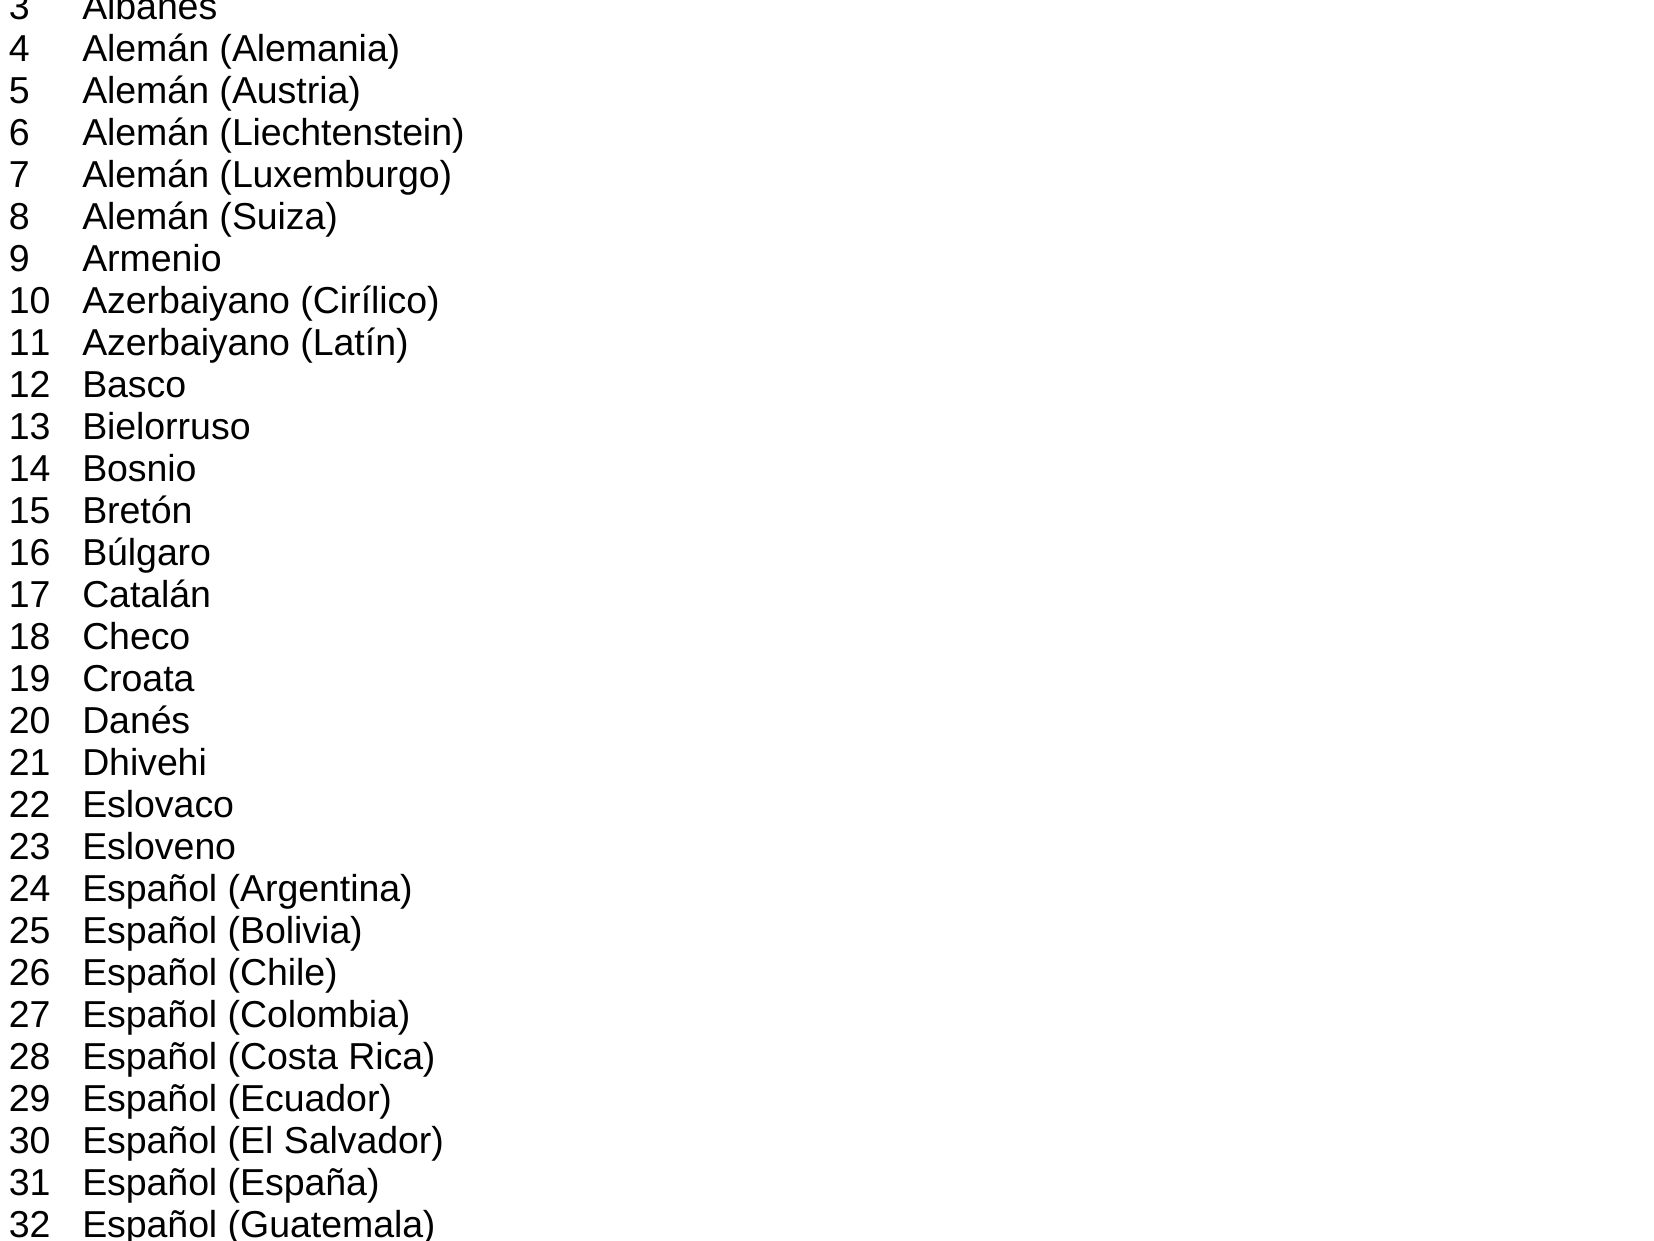

127 8 49
1	[Ninguno]
2	Afrikaans
3	Albanés
4	Alemán (Alemania)
5	Alemán (Austria)
6	Alemán (Liechtenstein)
7	Alemán (Luxemburgo)
8	Alemán (Suiza)
9	Armenio
10	Azerbaiyano (Cirílico)
11	Azerbaiyano (Latín)
12	Basco
13	Bielorruso
14	Bosnio
15	Bretón
16	Búlgaro
17	Catalán
18	Checo
19	Croata
20	Danés
21	Dhivehi
22	Eslovaco
23	Esloveno
24	Español (Argentina)
25	Español (Bolivia)
26	Español (Chile)
27	Español (Colombia)
28	Español (Costa Rica)
29	Español (Ecuador)
30	Español (El Salvador)
31	Español (España)
32	Español (Guatemala)
33	Español (Honduras)
34	Español (México)
35	Español (Moderno)
36	Español (Nicaragua)
37	Español (Panamá)
38	Español (Paraguay)
39	Español (Perú)
40	Español (Puerto Rico)
41	Español (Rep. Dominicana)
42	Español (Uruguay)
43	Español (Venezuela)
44	Esperanto
45	Estonio
46	Faroés
47	Finlandés
48	Francés (Bélgica)
49	Francés (Canadá)
50	Francés (Francia)
51	Francés (Luxemburgo)
52	Francés (Mónaco)
53	Francés (Suiza)
54	Frisón
55	Gaélico (Escocia)
56	Galés
57	Gallego
58	Georgiano
59	Griego
60	Groenlandés
61	Holandés (Bélgica)
62	Holandés (Países Bajos)
63	Húngaro
64	Indonesio
65	Inglés (Australia)
66	Inglés (Belice)
67	Inglés (Canadá)
68	Inglés (Caribe)
69	Inglés (Estados Unidos)
70	Inglés (Filipinas)
71	Inglés (Irlanda)
72	Inglés (Jamaica)
73	Inglés (Nueva Zelanda)
74	Inglés (Reino Unido)
75	Inglés (Sudáfrica)
76	Inglés (Trinidad)
77	Inglés (Zimbabue)
78	Interlingua
79	Irlandés
80	Islandés
81	Italiano (Italia)
82	Italiano (Suiza)
83	Kazajio
84	Kinyarwanda (Ruanda)
85	Konkani
86	Kurdo (Siria)
87	Kurdo (Turquía)
88	Latín
89	Letón
90	Lituano
91	Lituano (clásico)
92	Macedonio
93	Malayo (Brunei Darusalam)
94	Malayo (Malasia)
95	Maorí (Nueva Zelanda)
96	Mongol
97	Ndebele (Sur)
98	Noruego (Bokmal)
99	Noruego (Nynorsk)
100	Occitano
101	Polaco
102	Portugués (Brasil)
103	Portugués (Portugal)
104	Retorrománico
105	Rumano
106	Ruso
107	Sardo
108	Serbio (Cirílico)
109	Serbio (Latín)
110	Sotho del norte
111	Sotho del sur
112	Suajili (Kenia)
113	Suajili (Tanzania)
114	Sueco (Finlandia)
115	Sueco (Suecia)
116	Swazilandés
117	Tatar
118	Tsonga
119	Tswana (Botswana)
120	Tswana (Suráfrica)
121	Turco
122	Ucraniano
123	Uzbeco (Cirílico)
124	Uzbeco (Latín)
125	Venda
126	Xhosa
127	Zulú
1	[Ninguno]
2	Chino (Hong Kong)
3	Chino (Macao)
4	Chino (simplificado)
5	Chino (Singapur)
6	Chino (tradicional)
7	Coreano (República de Corea)
8	Japonés
1	[Ninguno]
2	Árabe (Arabia Saudí)
3	Árabe (Argelia)
4	Árabe (Bahrain)
5	Árabe (Egipto)
6	Árabe (Emiratos Árabes Unidos)
7	Árabe (Iraq)
8	Árabe (Jordania)
9	Árabe (Kuwait)
10	Árabe (Líbano)
11	Árabe (Libia)
12	Árabe (Marruecos)
13	Árabe (Omán)
14	Árabe (Qatar)
15	Árabe (Siria)
16	Árabe (Túnez)
17	Árabe (Yemen)
18	Assami
19	Bengalí (Bangladesh)
20	Bengalí (India)
21	Cachemirí (Cachemir)
22	Cachemirí (India)
23	Dzongja
24	Farsi
25	Gujaratí
26	Hebreo
27	Hindi
28	Jemer
29	Kannada
30	Kurdo (Irak)
31	Kurdo (Irán)
32	Laos
33	Malayalam
34	Manipuri
35	Marathi
36	Nepalí (India)
37	Nepalí (Nepal)
38	Oriya
39	Punjabi
40	Sánscrito
41	Sindhi
42	Sinhala
43	Tailandés
44	Tamil
45	Telugu
46	Tibetano (RP China)
47	Urdu (India)
48	Urdu (Pakistán)
49	Vietnamita